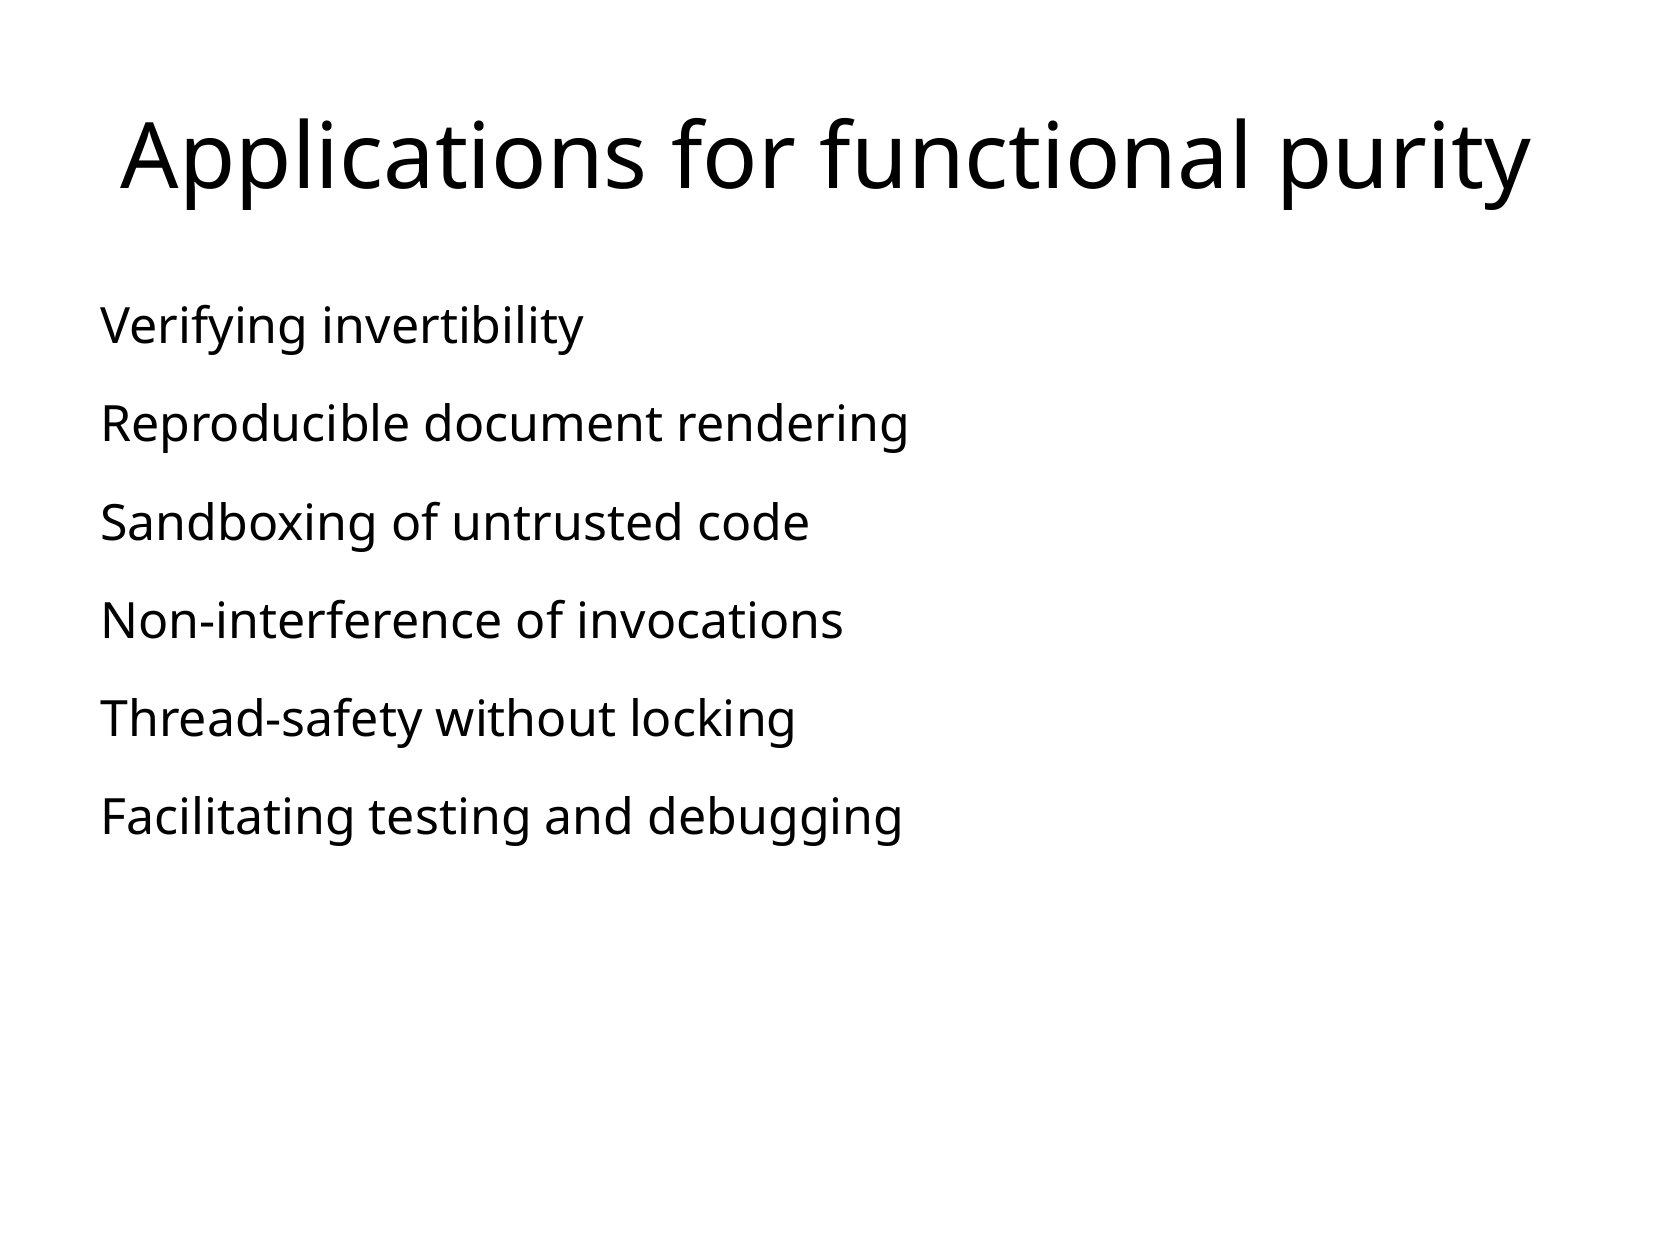

# Applications for functional purity
Verifying invertibility
Reproducible document rendering
Sandboxing of untrusted code
Non-interference of invocations
Thread-safety without locking
Facilitating testing and debugging